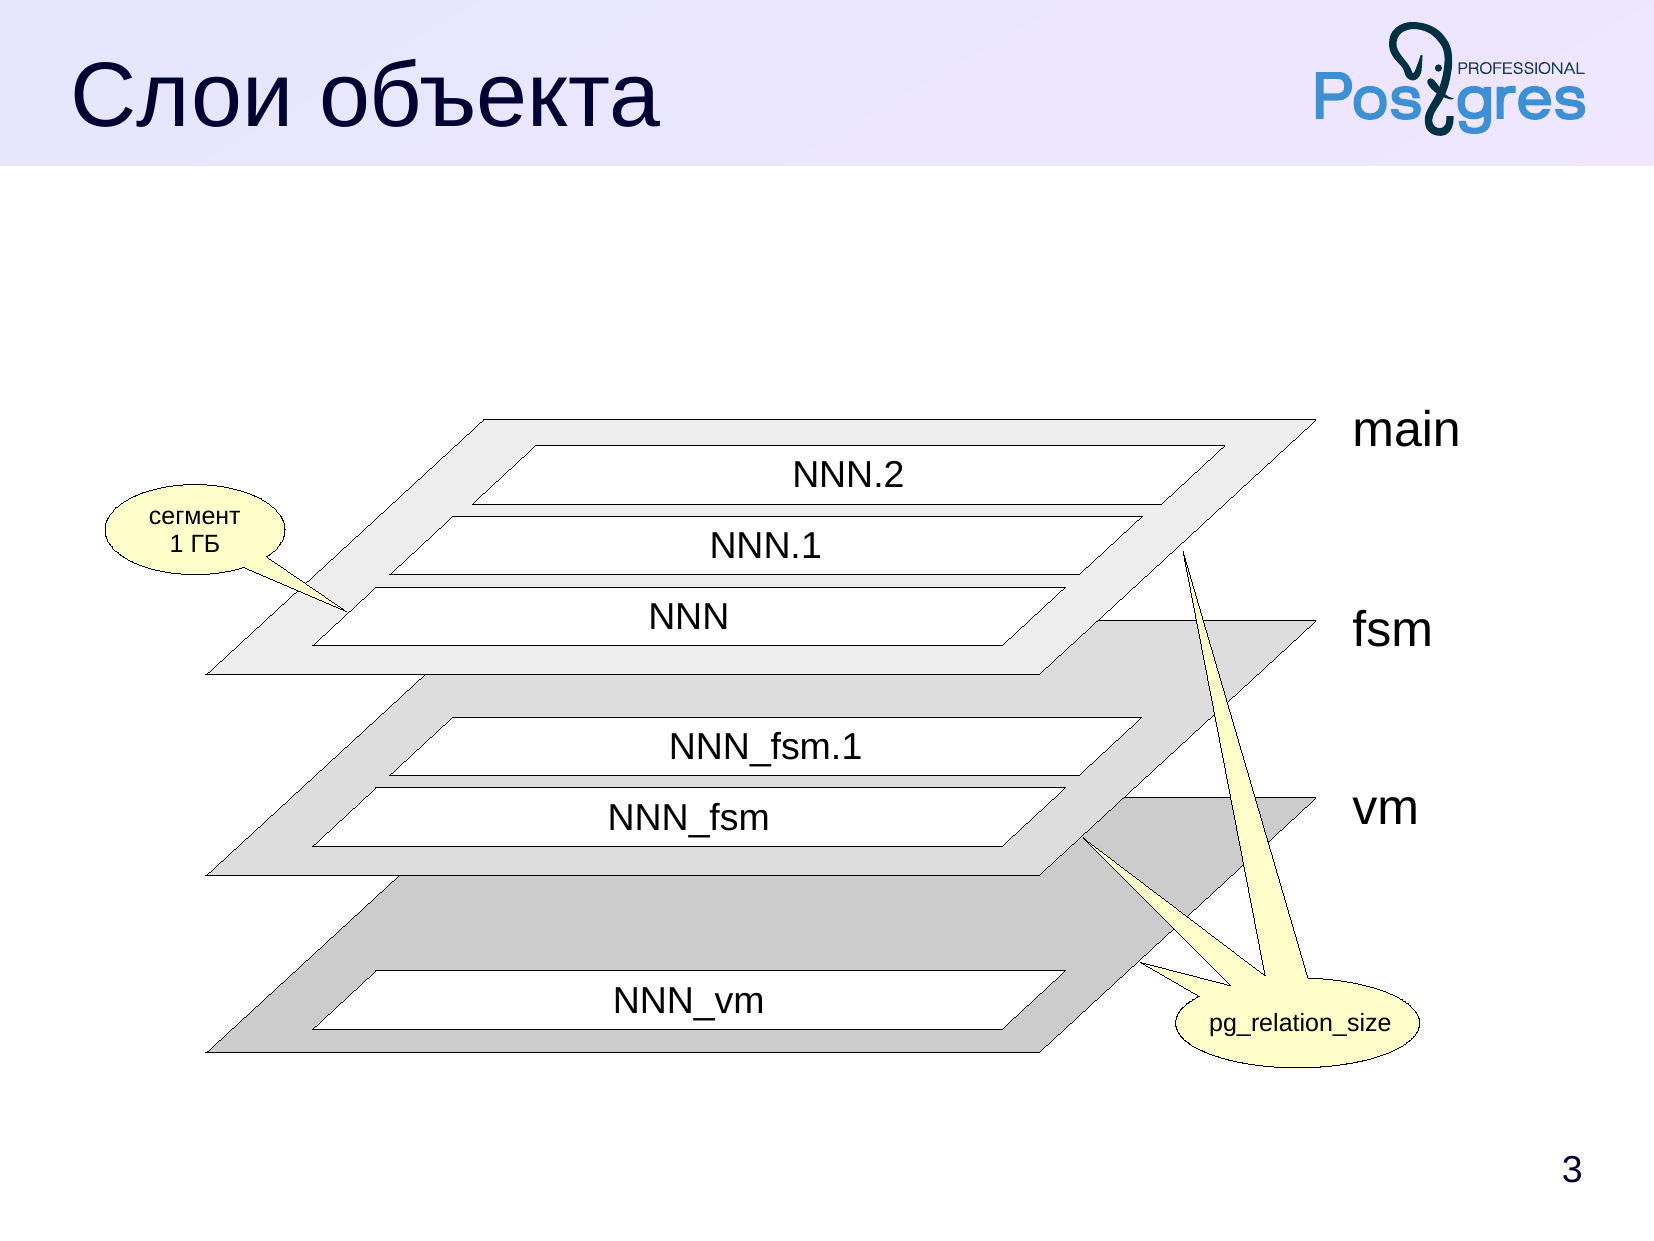

# Слои объекта
main
NNN.2
сегмент
1 ГБ
NNN.1
NNN
fsm
NNN_fsm.1
vm
NNN_fsm
NNN_fsm
NNN_vm
pg_relation_size